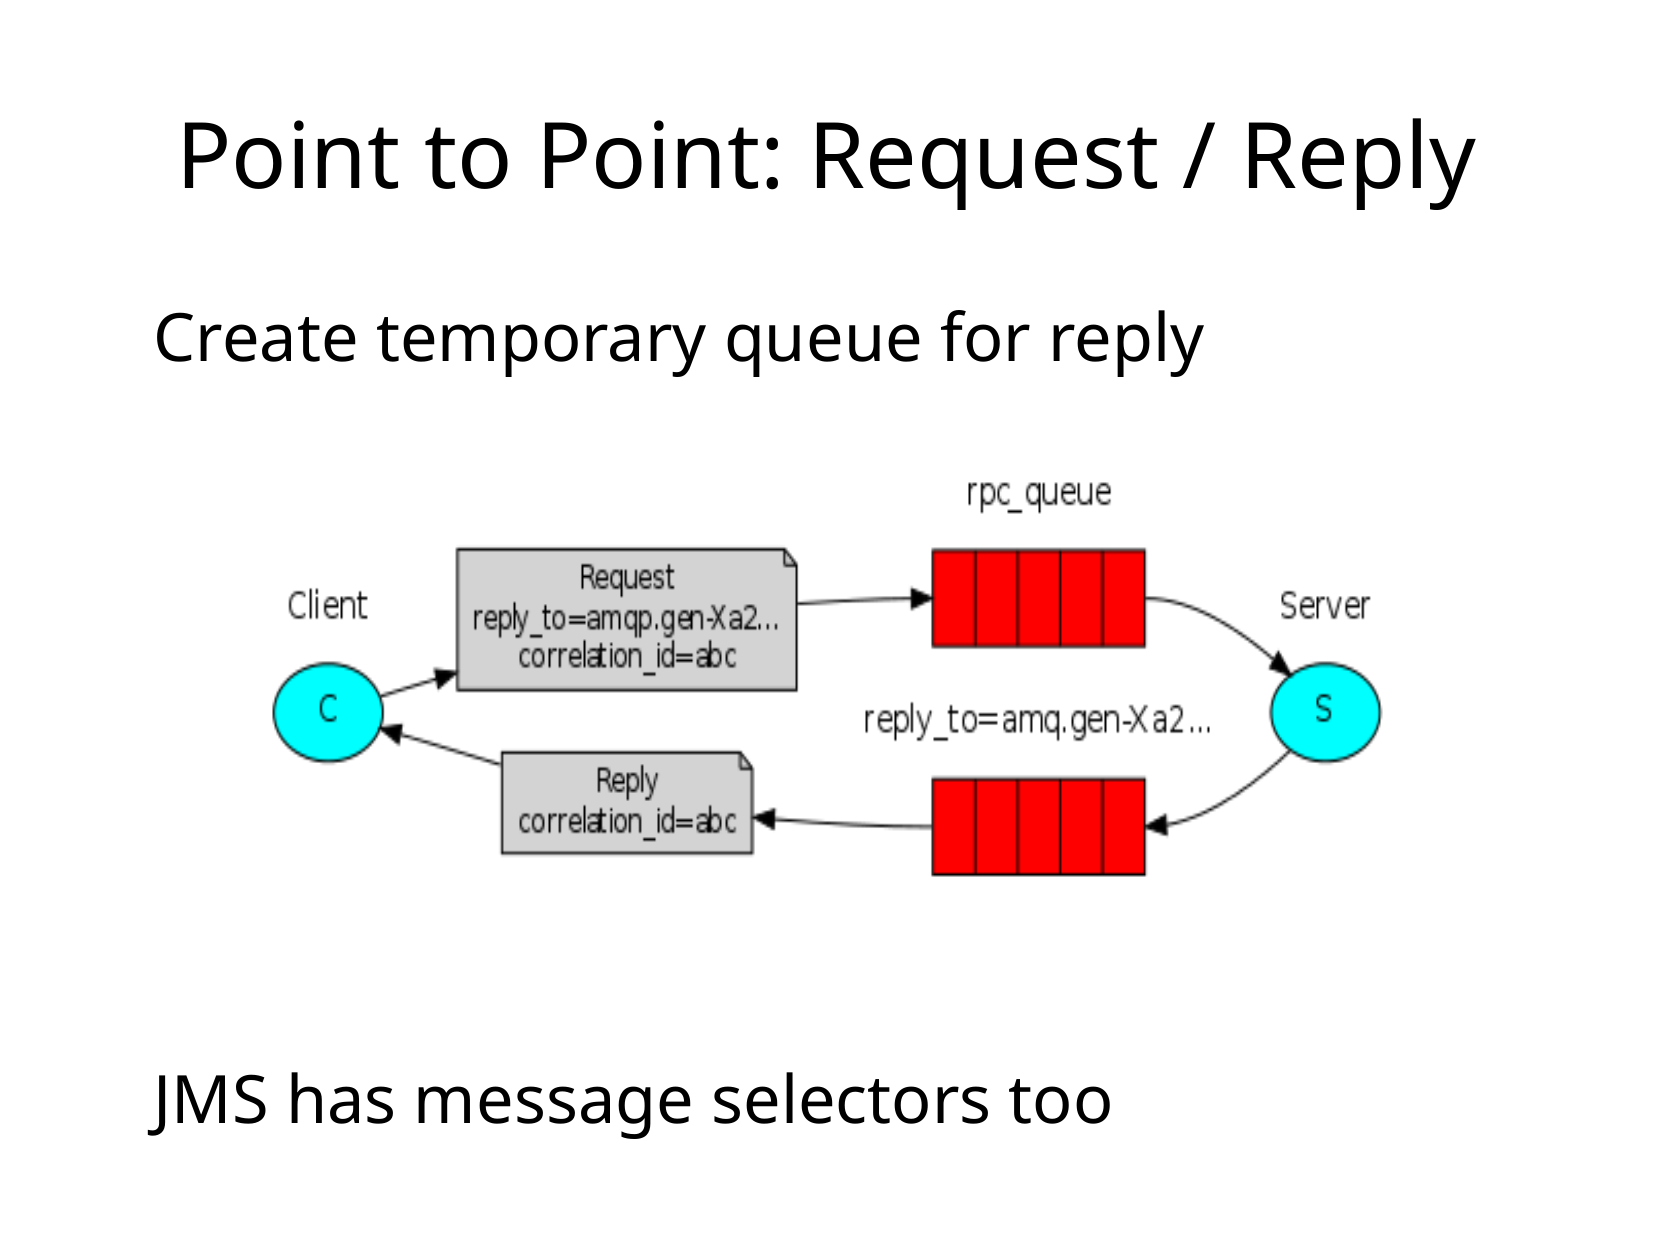

# Point to Point: Request / Reply
Create temporary queue for reply
JMS has message selectors too